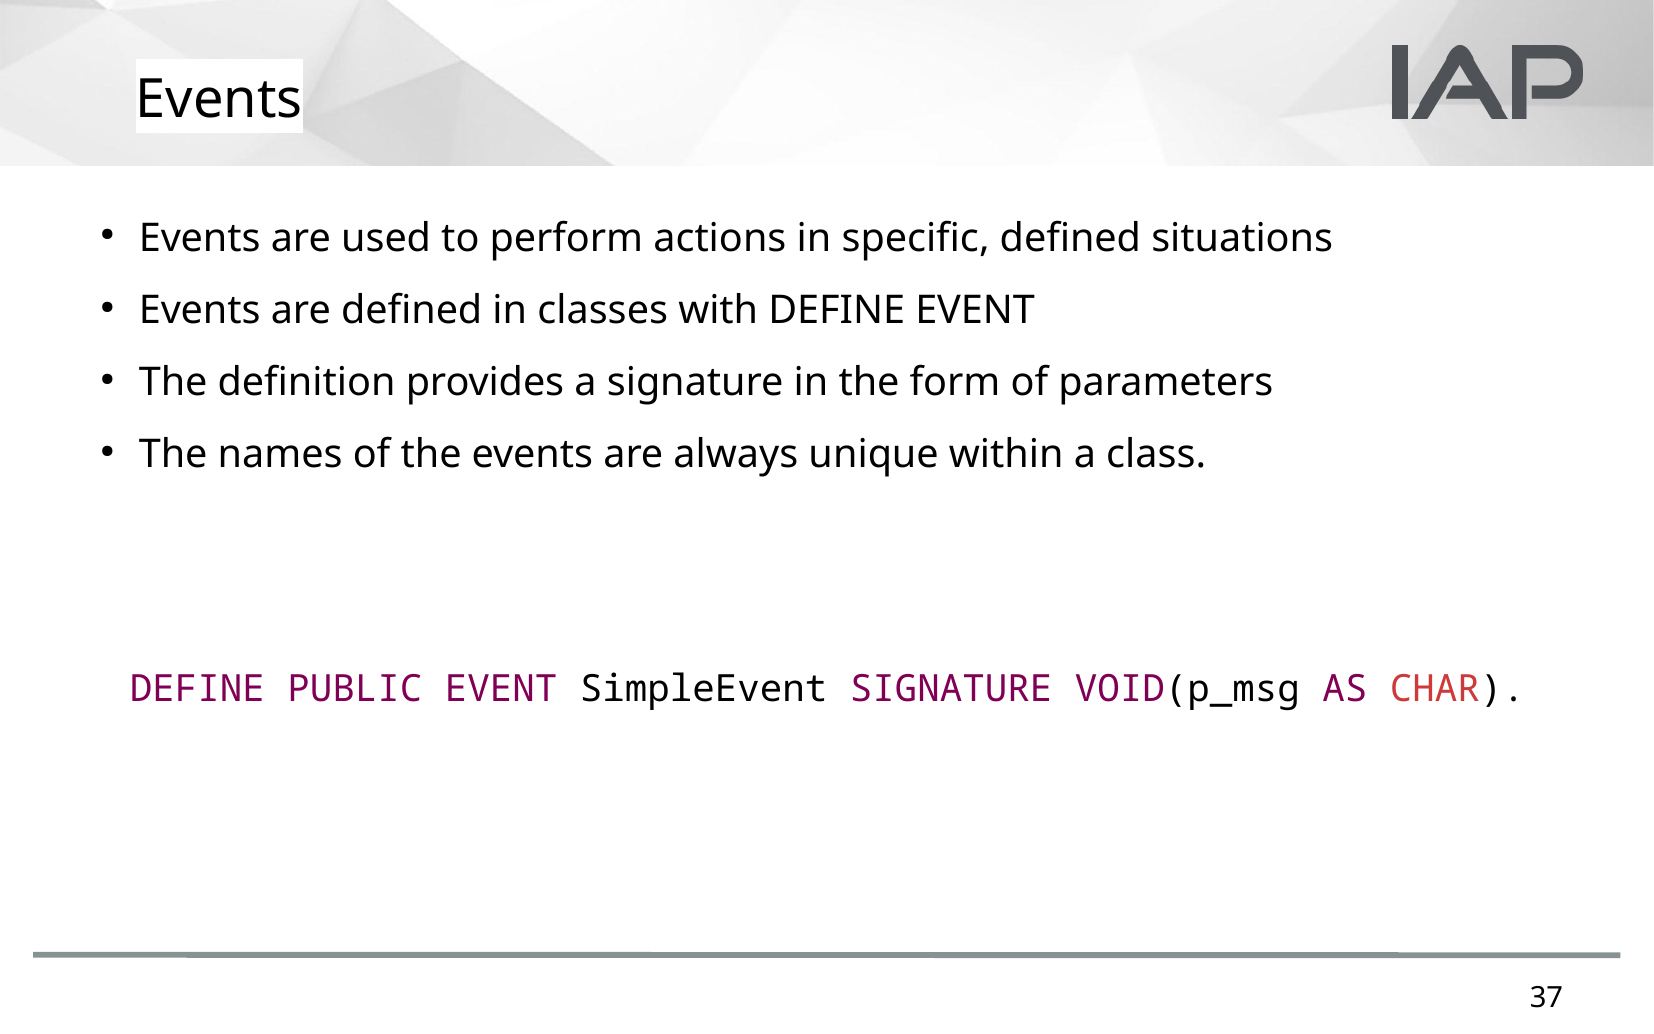

# Events
Events are used to perform actions in specific, defined situations
Events are defined in classes with DEFINE EVENT
The definition provides a signature in the form of parameters
The names of the events are always unique within a class.
DEFINE PUBLIC EVENT SimpleEvent SIGNATURE VOID(p_msg AS CHAR).
37